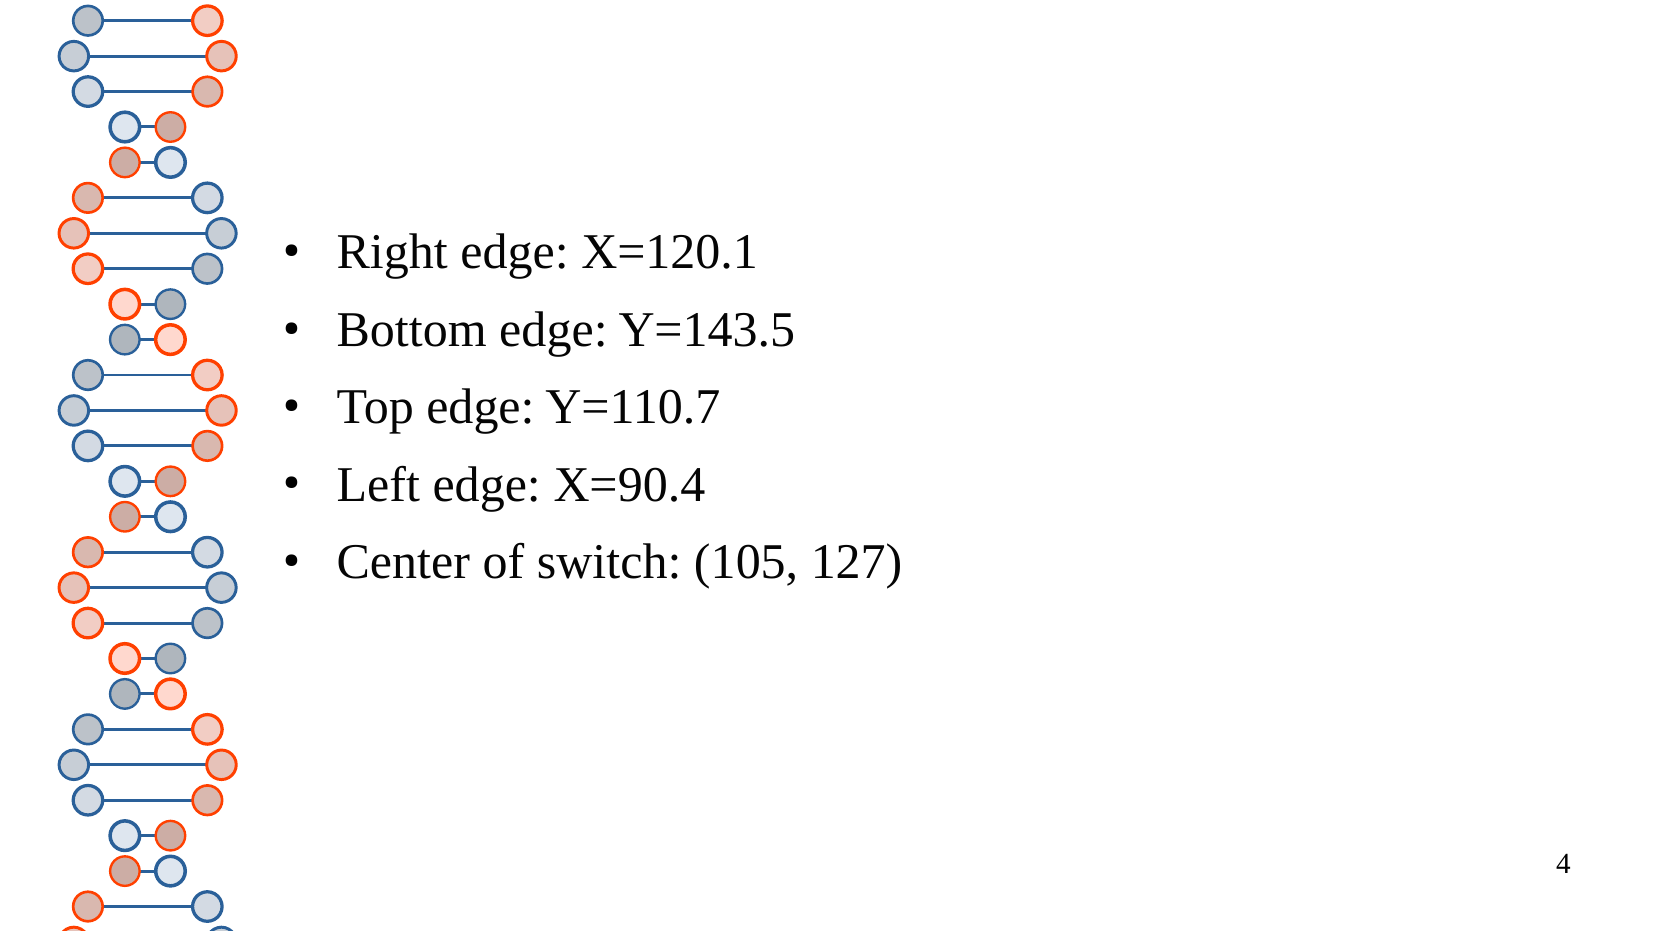

#
Right edge: X=120.1
Bottom edge: Y=143.5
Top edge: Y=110.7
Left edge: X=90.4
Center of switch: (105, 127)
4